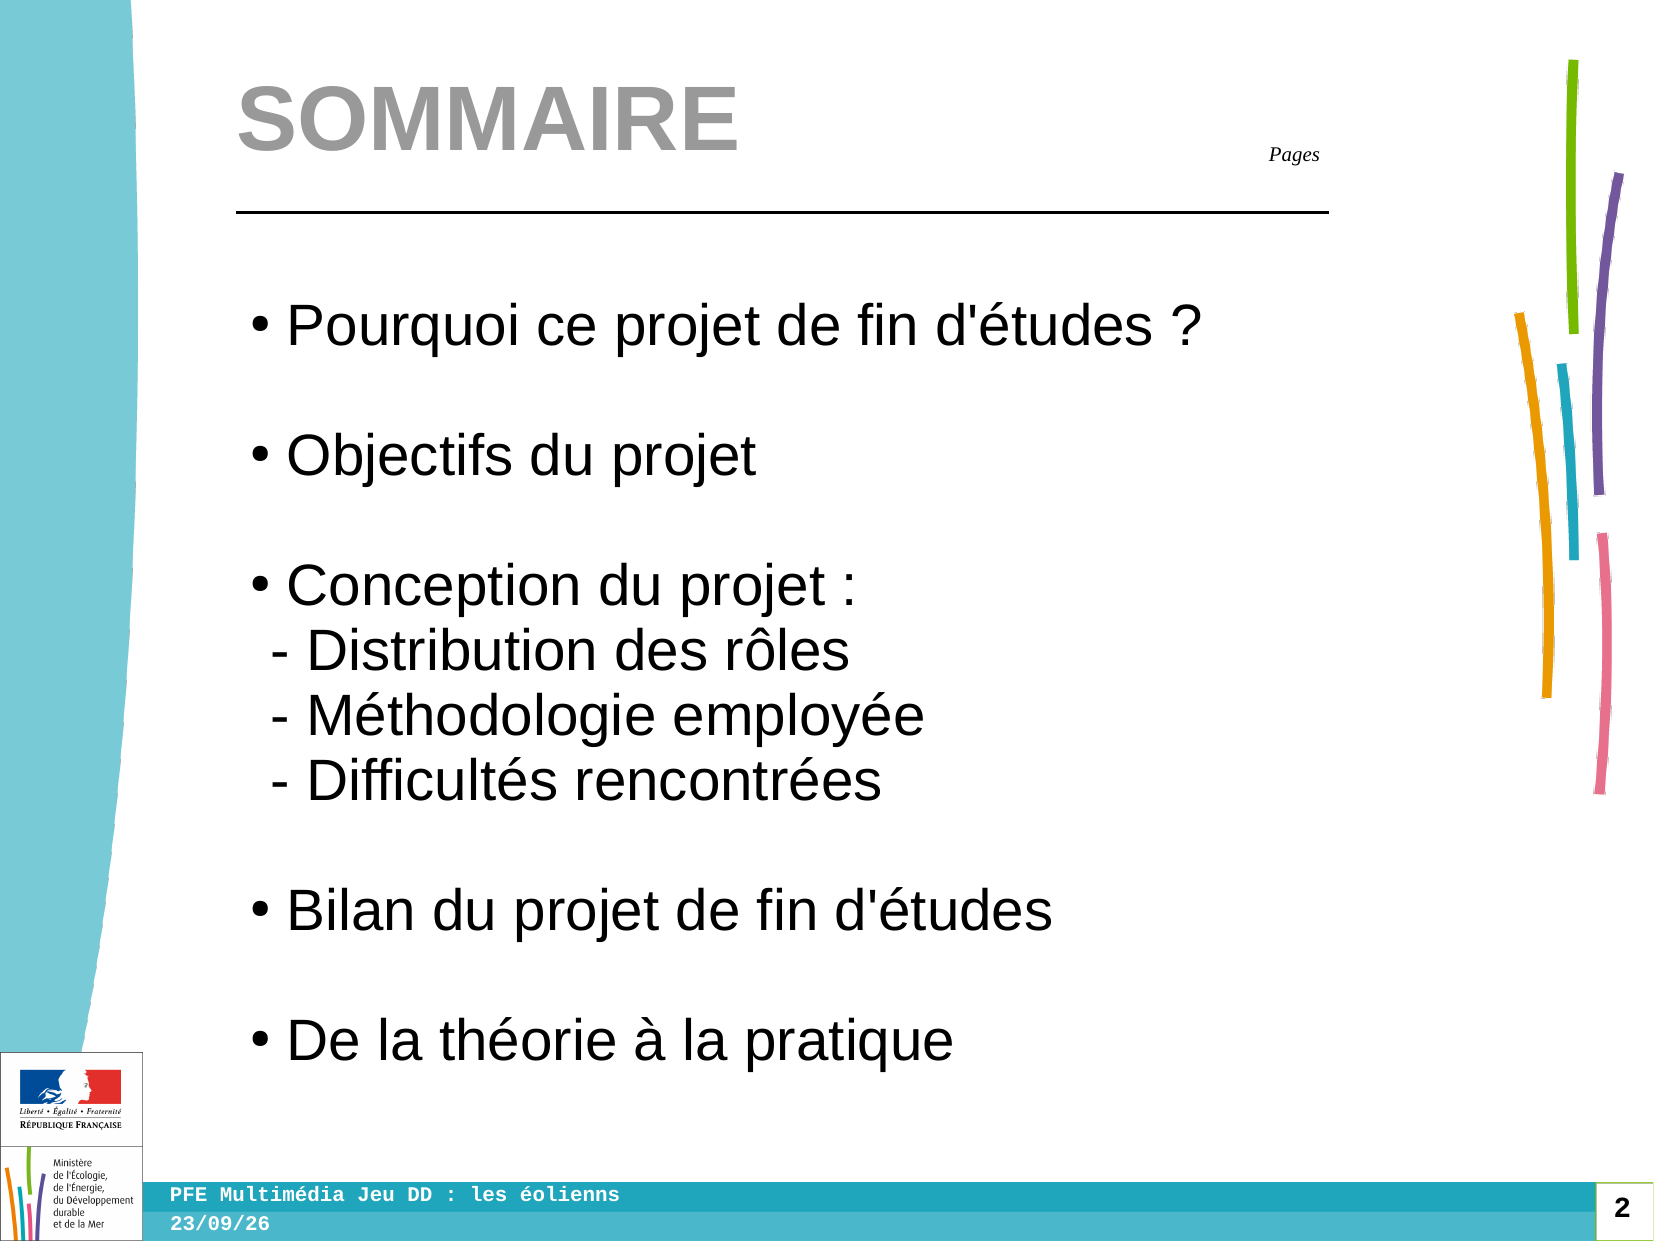

# SOMMAIRE
 Pourquoi ce projet de fin d'études ?
 Objectifs du projet
 Conception du projet :
- Distribution des rôles
- Méthodologie employée
- Difficultés rencontrées
 Bilan du projet de fin d'études
 De la théorie à la pratique
PFE Multimédia Jeu DD : les éolienns
2